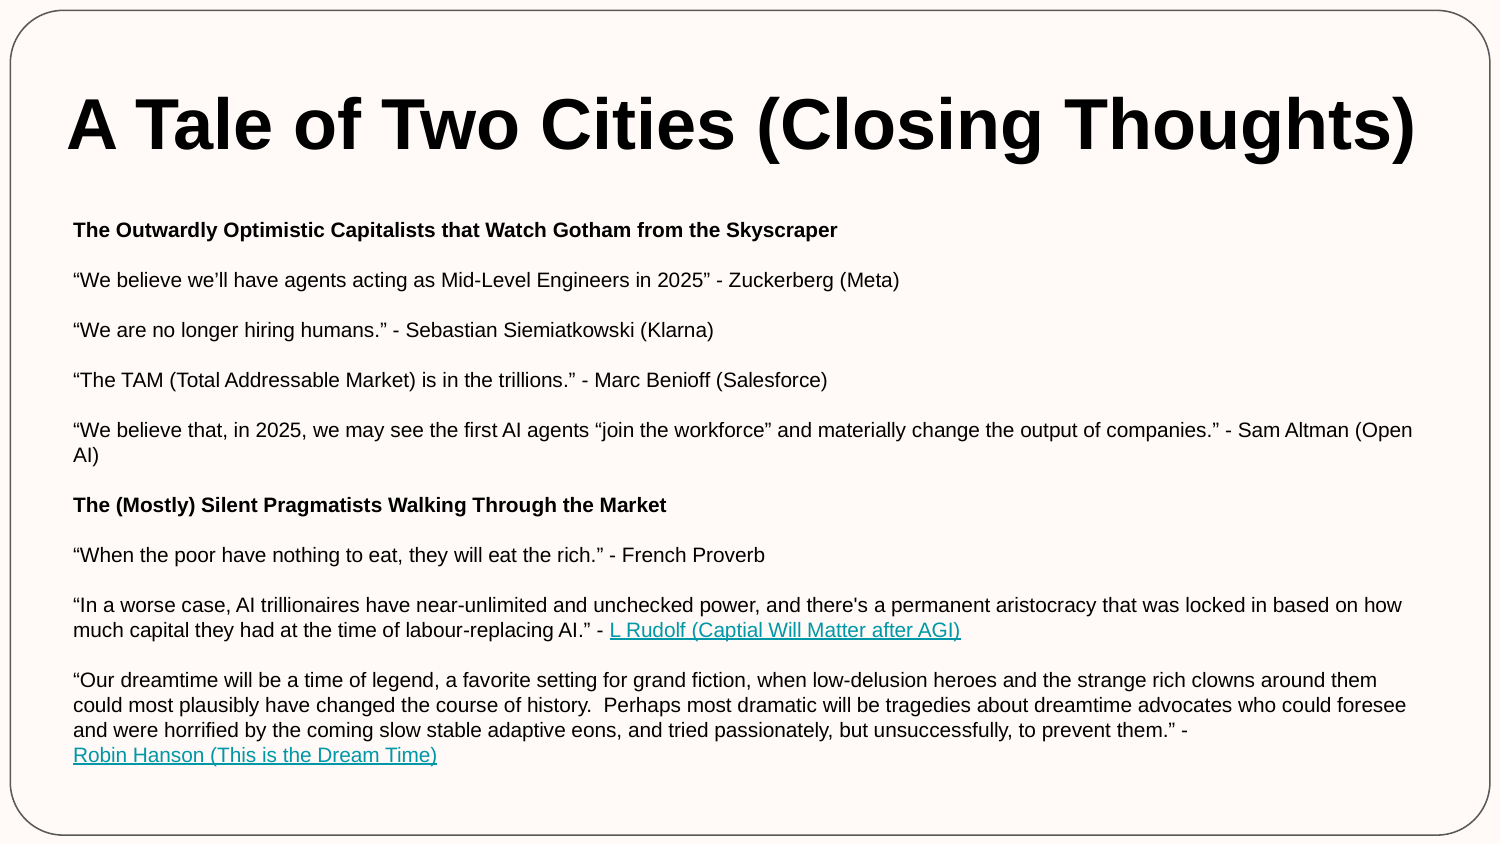

A Tale of Two Cities (Closing Thoughts)
# The Outwardly Optimistic Capitalists that Watch Gotham from the Skyscraper “We believe we’ll have agents acting as Mid-Level Engineers in 2025” - Zuckerberg (Meta) “We are no longer hiring humans.” - Sebastian Siemiatkowski (Klarna) “The TAM (Total Addressable Market) is in the trillions.” - Marc Benioff (Salesforce) “We believe that, in 2025, we may see the first AI agents “join the workforce” and materially change the output of companies.” - Sam Altman (Open AI) The (Mostly) Silent Pragmatists Walking Through the Market “When the poor have nothing to eat, they will eat the rich.” - French Proverb “In a worse case, AI trillionaires have near-unlimited and unchecked power, and there's a permanent aristocracy that was locked in based on how much capital they had at the time of labour-replacing AI.” - L Rudolf (Captial Will Matter after AGI) “Our dreamtime will be a time of legend, a favorite setting for grand fiction, when low-delusion heroes and the strange rich clowns around them could most plausibly have changed the course of history. Perhaps most dramatic will be tragedies about dreamtime advocates who could foresee and were horrified by the coming slow stable adaptive eons, and tried passionately, but unsuccessfully, to prevent them.” - Robin Hanson (This is the Dream Time)